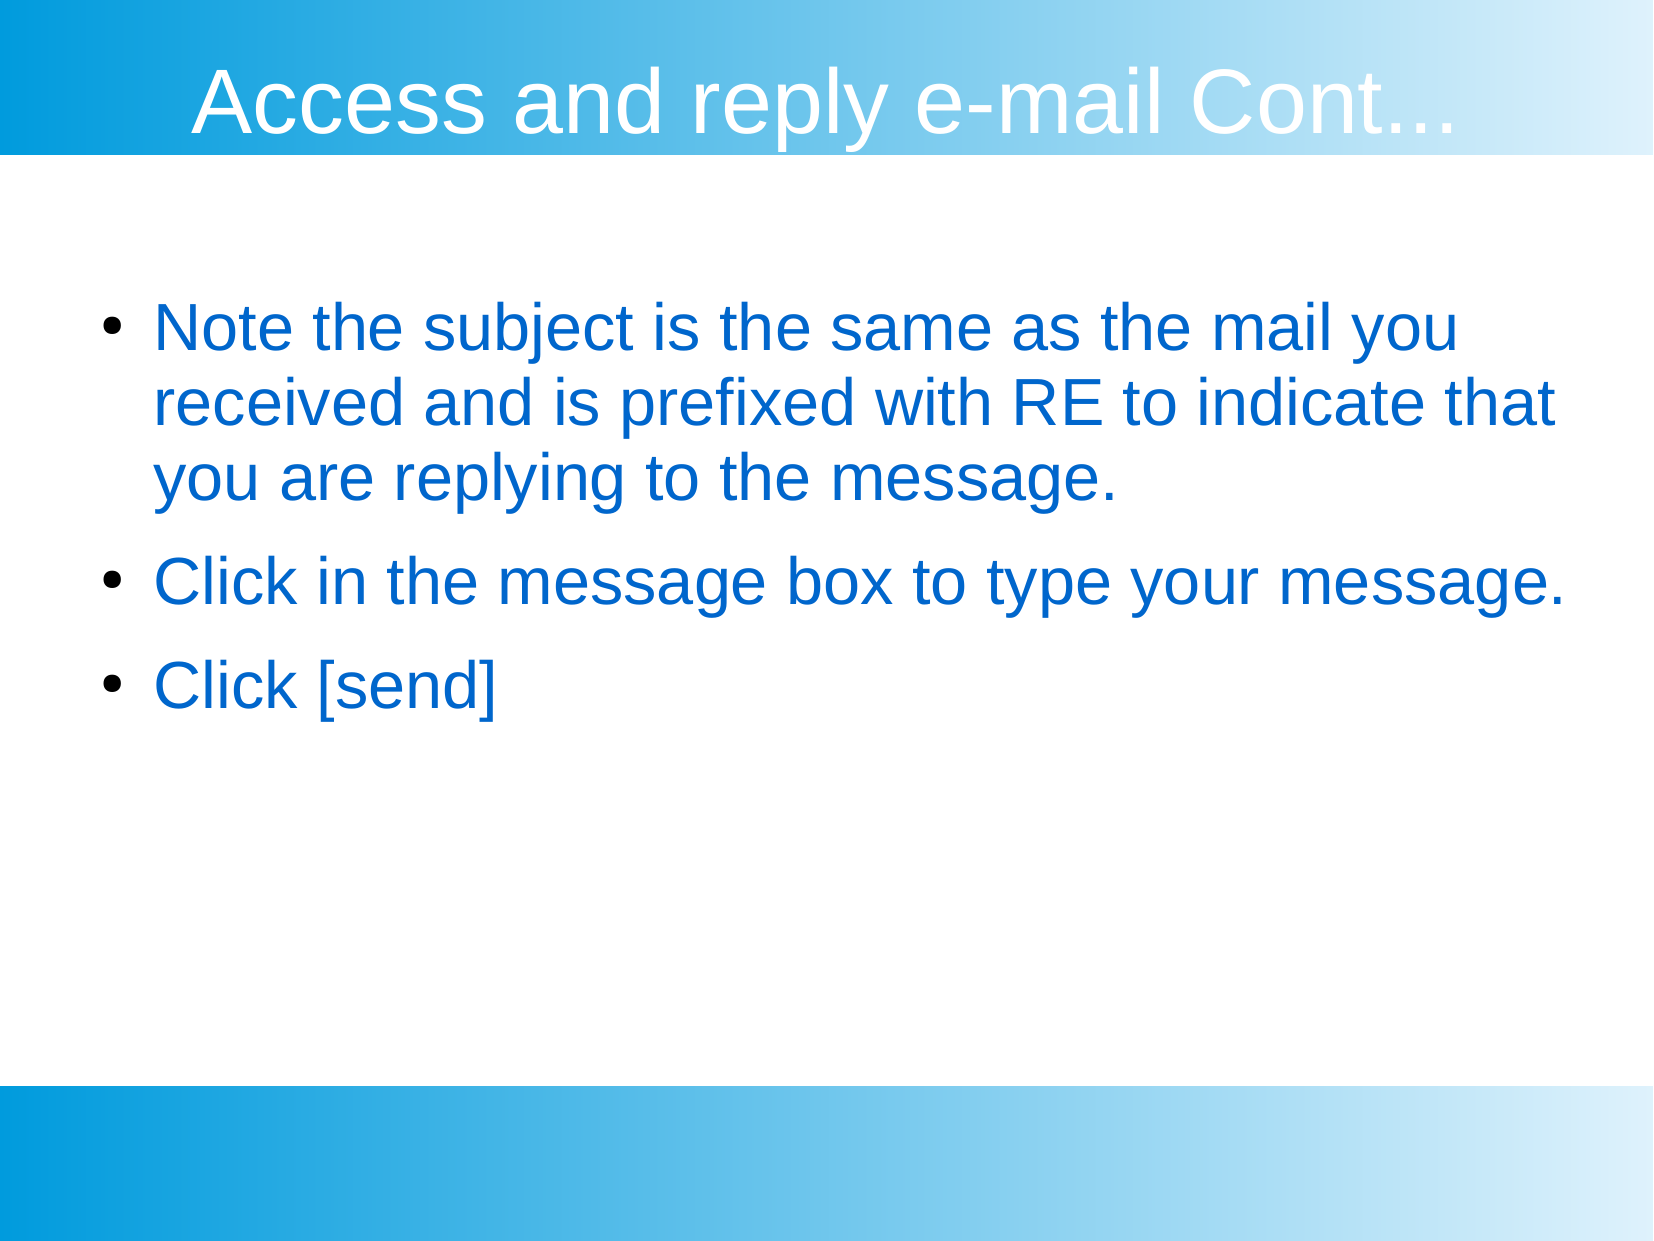

# Access and reply e-mail Cont...
Note the subject is the same as the mail you received and is prefixed with RE to indicate that you are replying to the message.
Click in the message box to type your message.
Click [send]